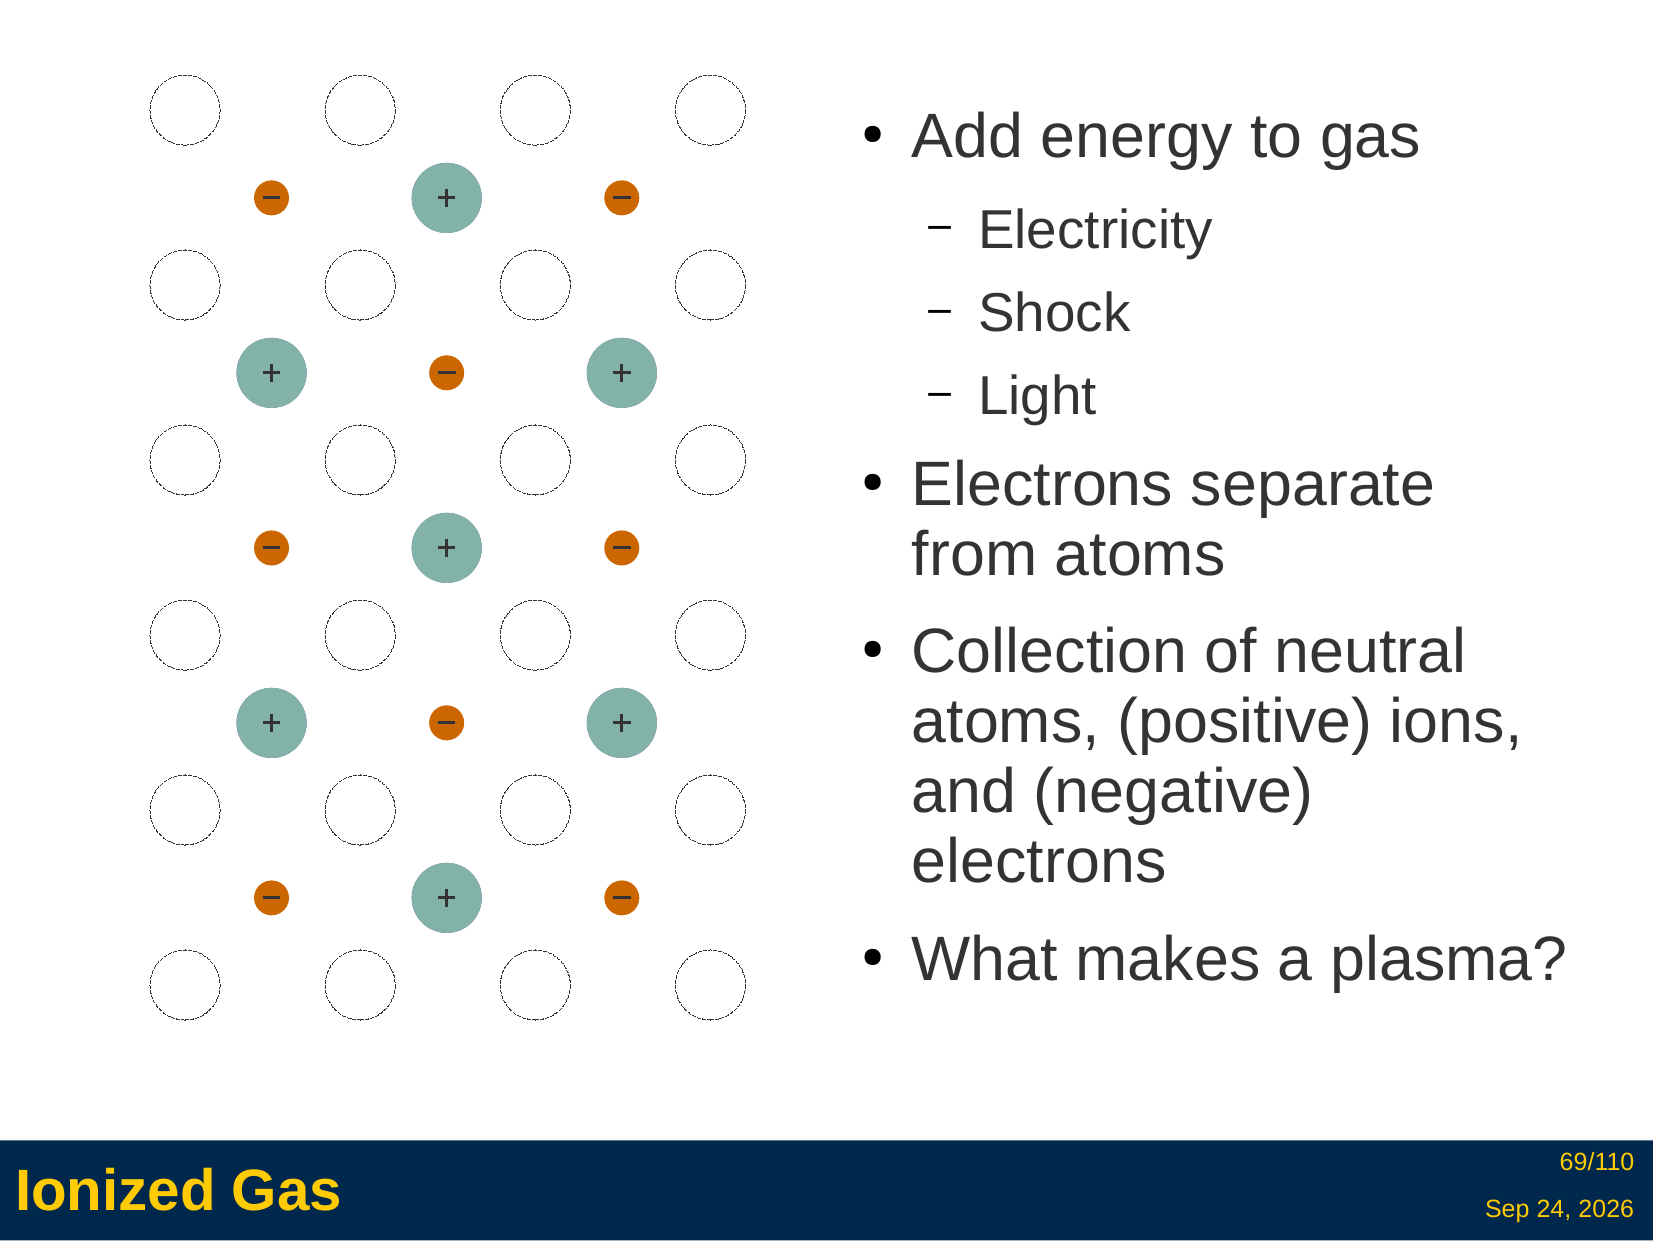

Add energy to gas
Electricity
Shock
Light
Electrons separate from atoms
Collection of neutral atoms, (positive) ions, and (negative) electrons
What makes a plasma?
# Ionized Gas
69